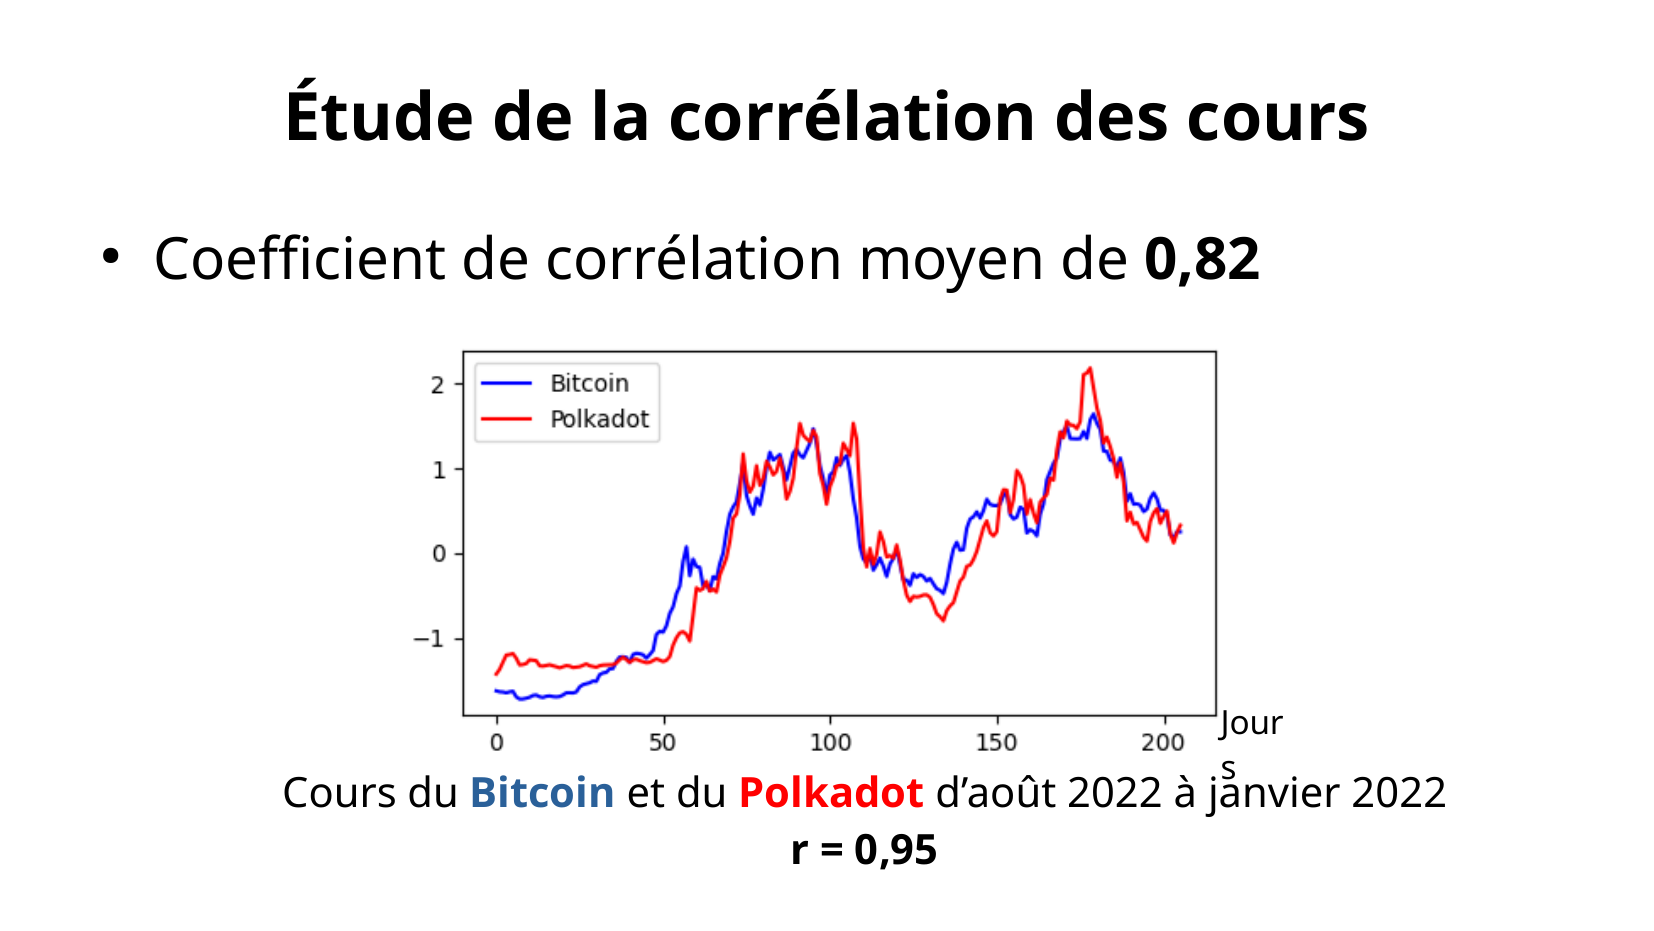

# Étude de la corrélation des cours
Coefficient de corrélation moyen de 0,82
Jours
Cours du Bitcoin et du Polkadot d’août 2022 à janvier 2022
r = 0,95